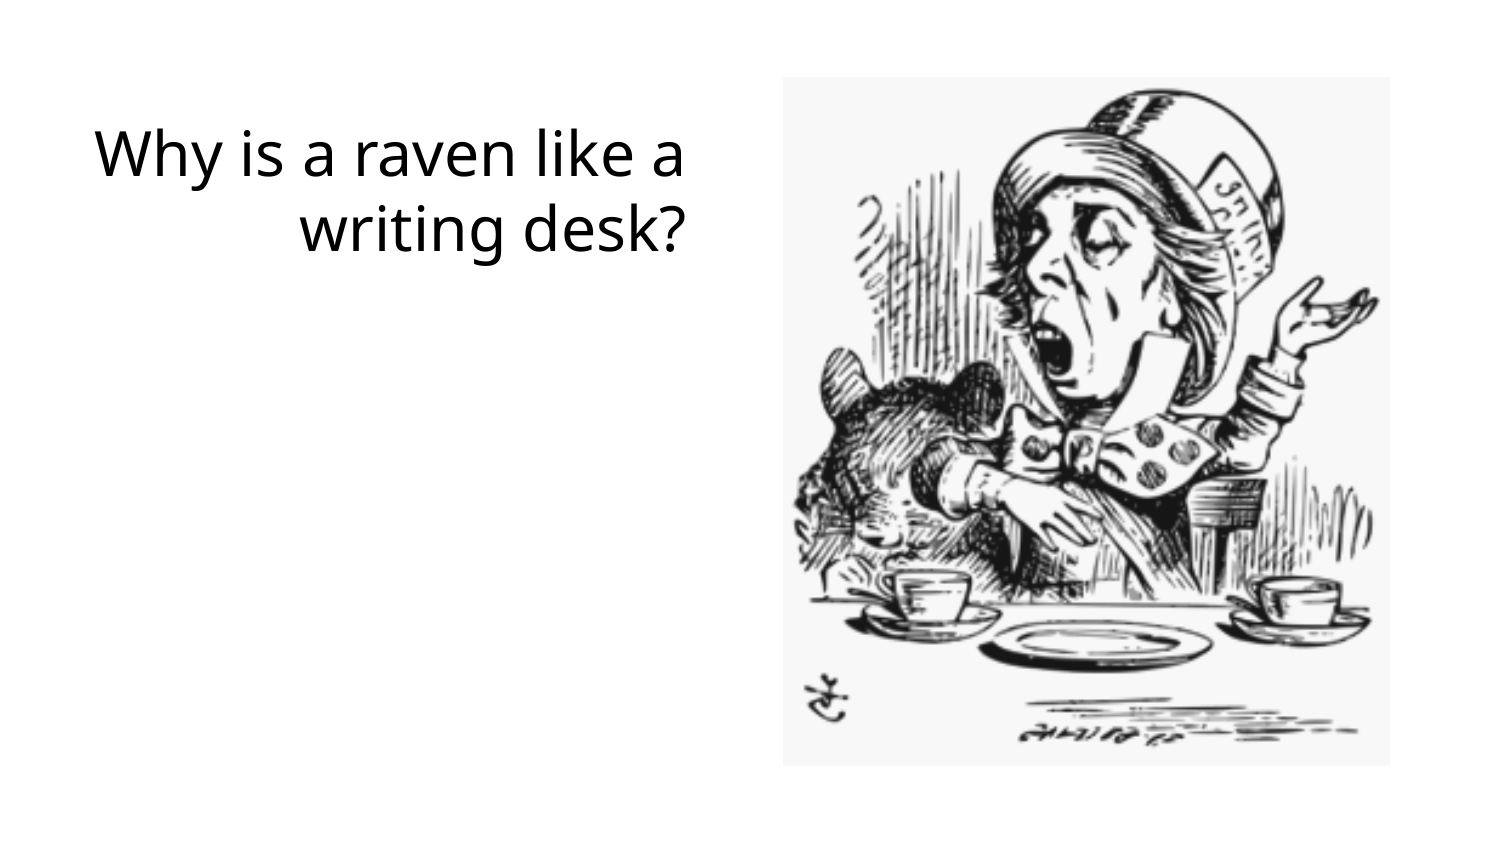

Why is a raven like a writing desk?